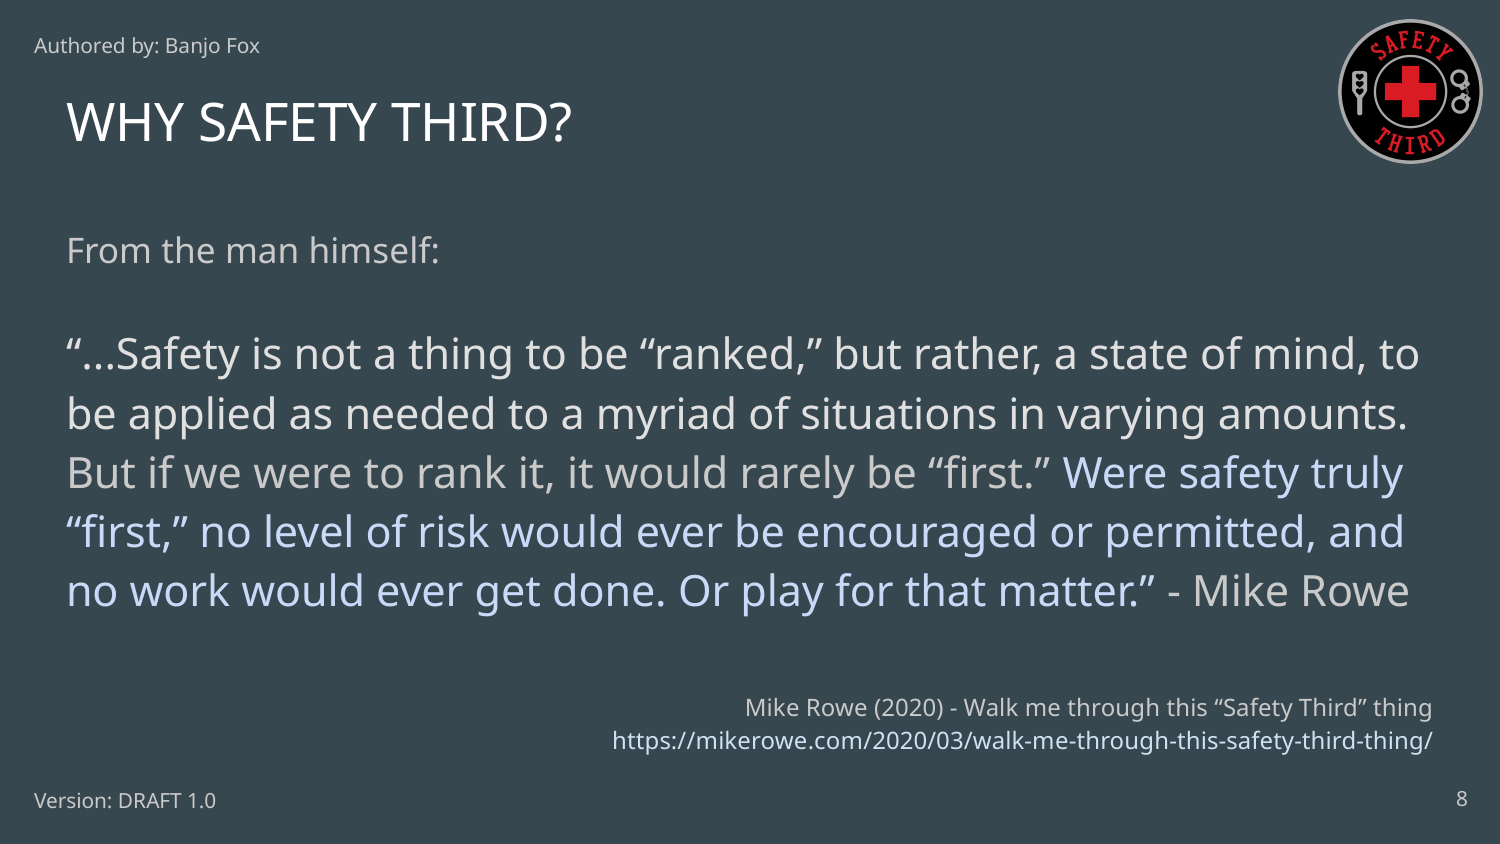

# WHY SAFETY THIRD?
From the man himself:
“...Safety is not a thing to be “ranked,” but rather, a state of mind, to be applied as needed to a myriad of situations in varying amounts. But if we were to rank it, it would rarely be “first.” Were safety truly “first,” no level of risk would ever be encouraged or permitted, and no work would ever get done. Or play for that matter.” - Mike Rowe
Mike Rowe (2020) - Walk me through this “Safety Third” thing
https://mikerowe.com/2020/03/walk-me-through-this-safety-third-thing/